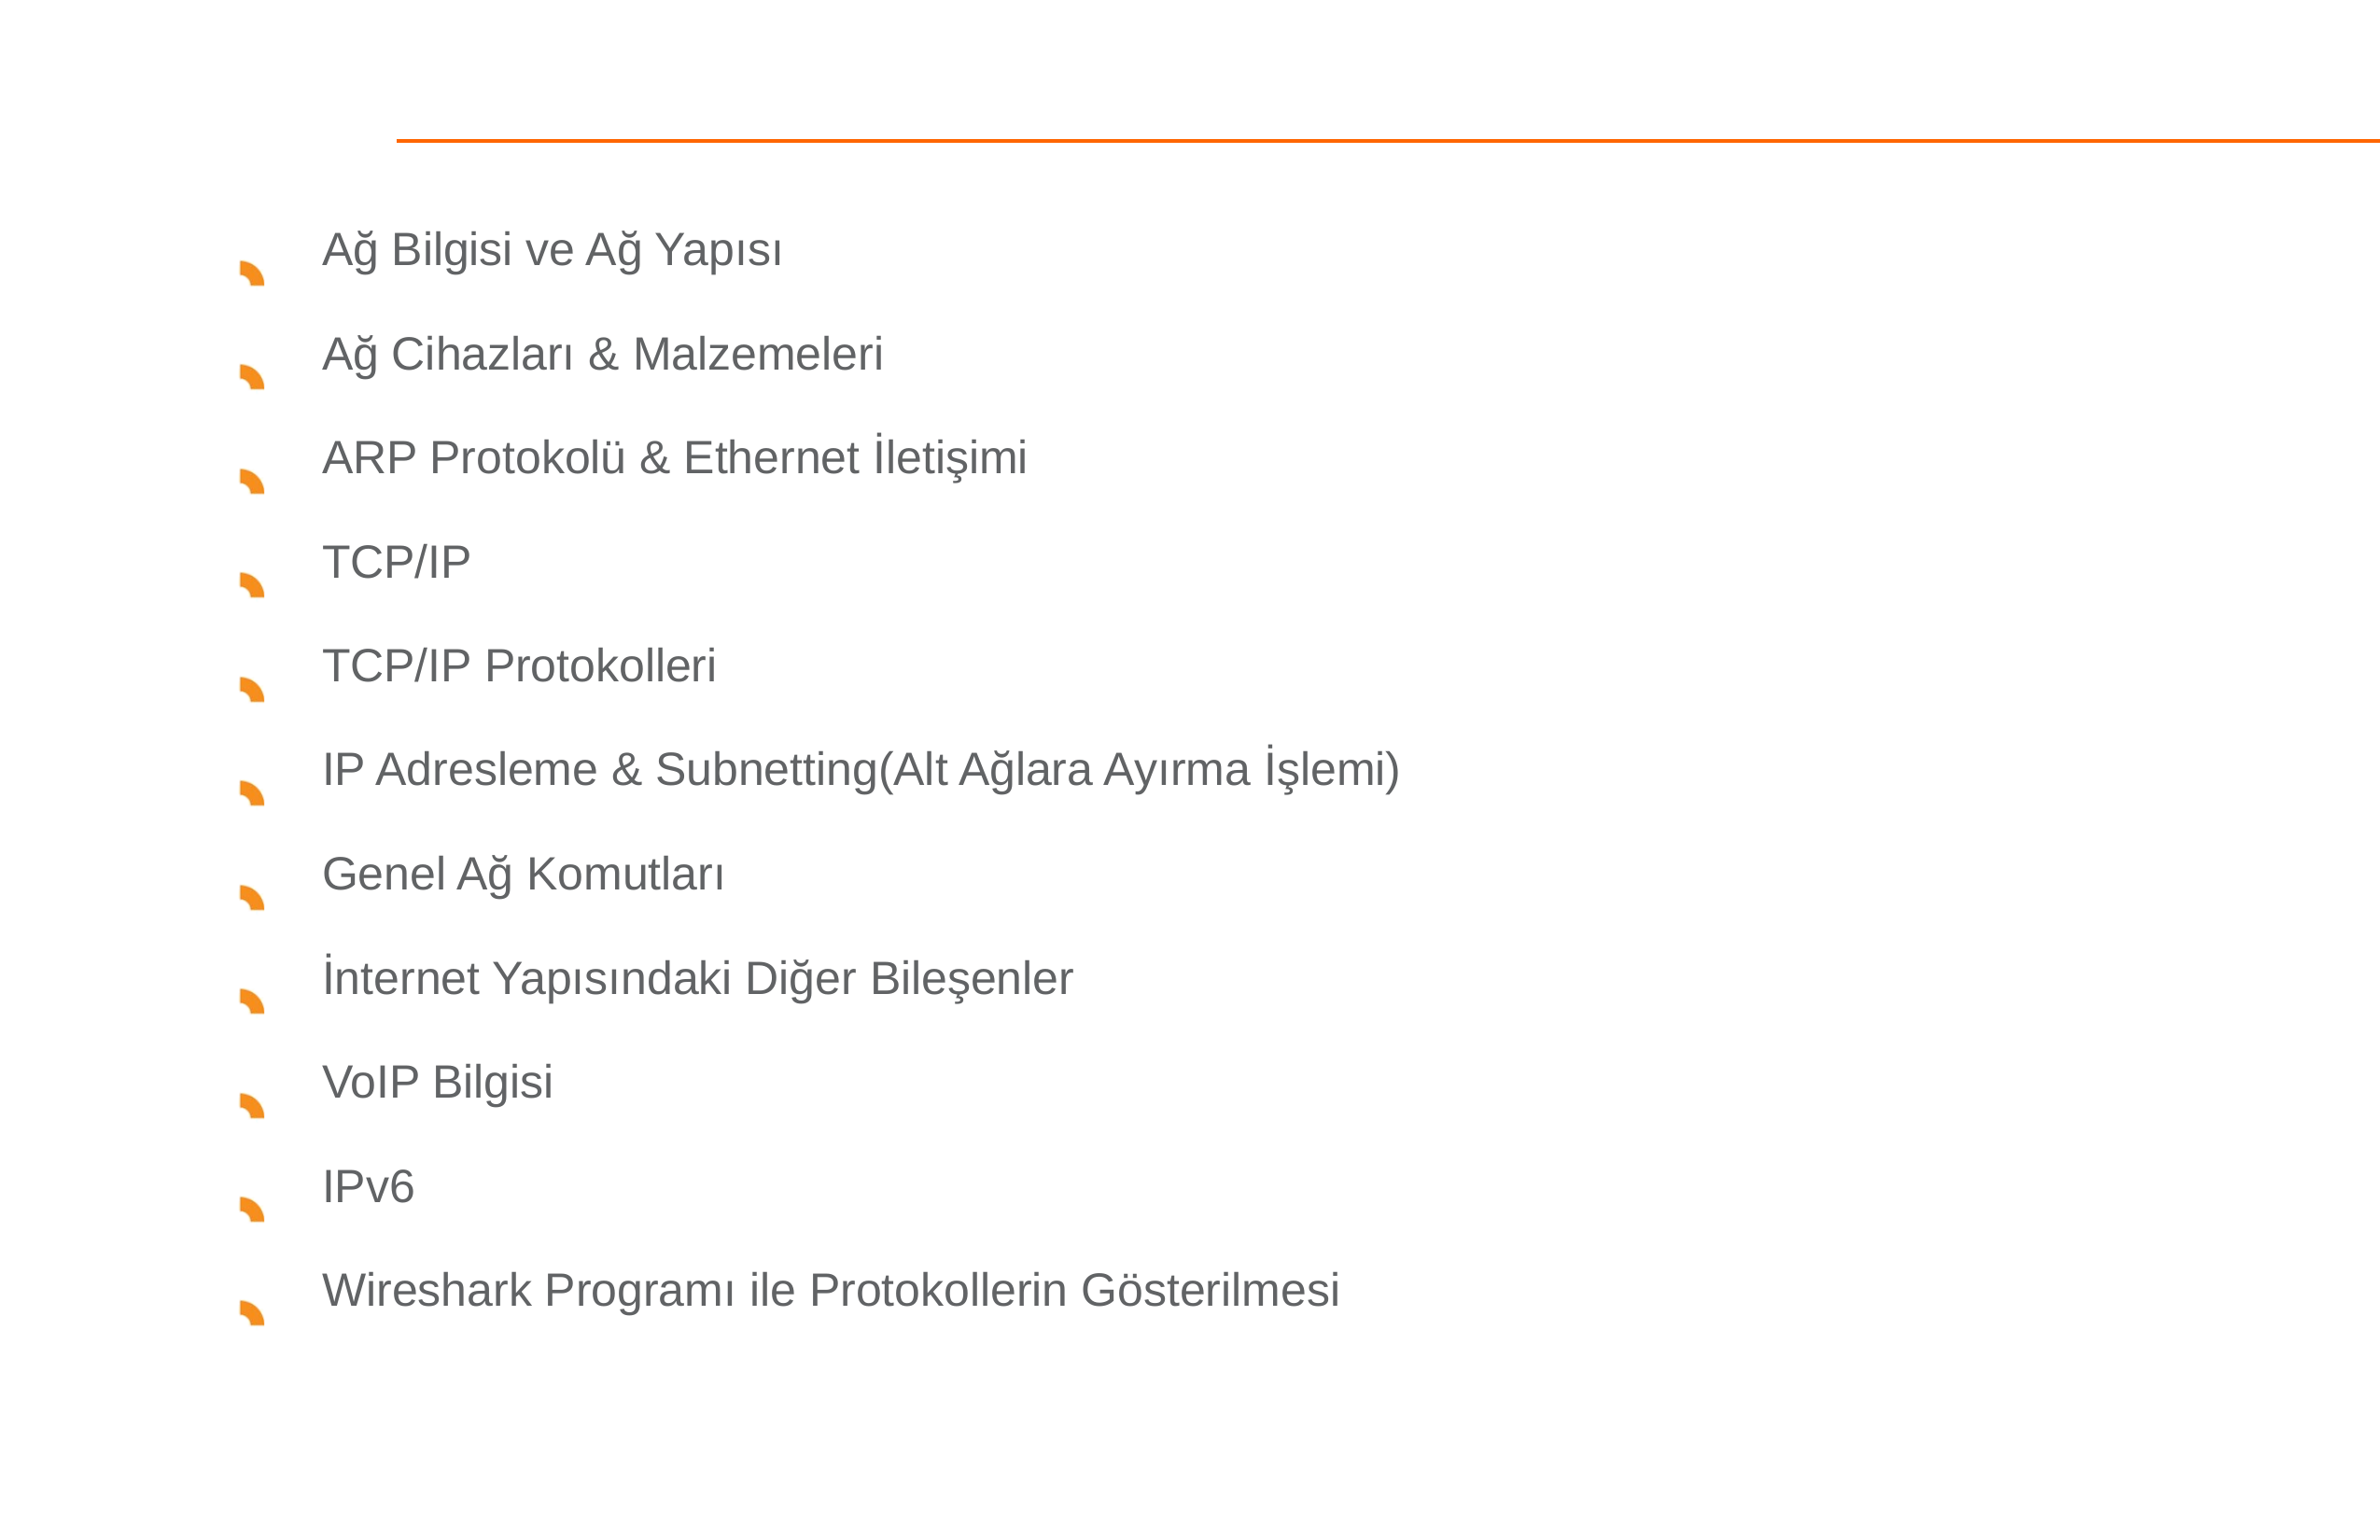

Ağ Bilgisi ve Ağ Yapısı
Ağ Cihazları & Malzemeleri
ARP Protokolü & Ethernet İletişimi
TCP/IP
TCP/IP Protokolleri
IP Adresleme & Subnetting(Alt Ağlara Ayırma İşlemi)
Genel Ağ Komutları
İnternet Yapısındaki Diğer Bileşenler
VoIP Bilgisi
IPv6
Wireshark Programı ile Protokollerin Gösterilmesi